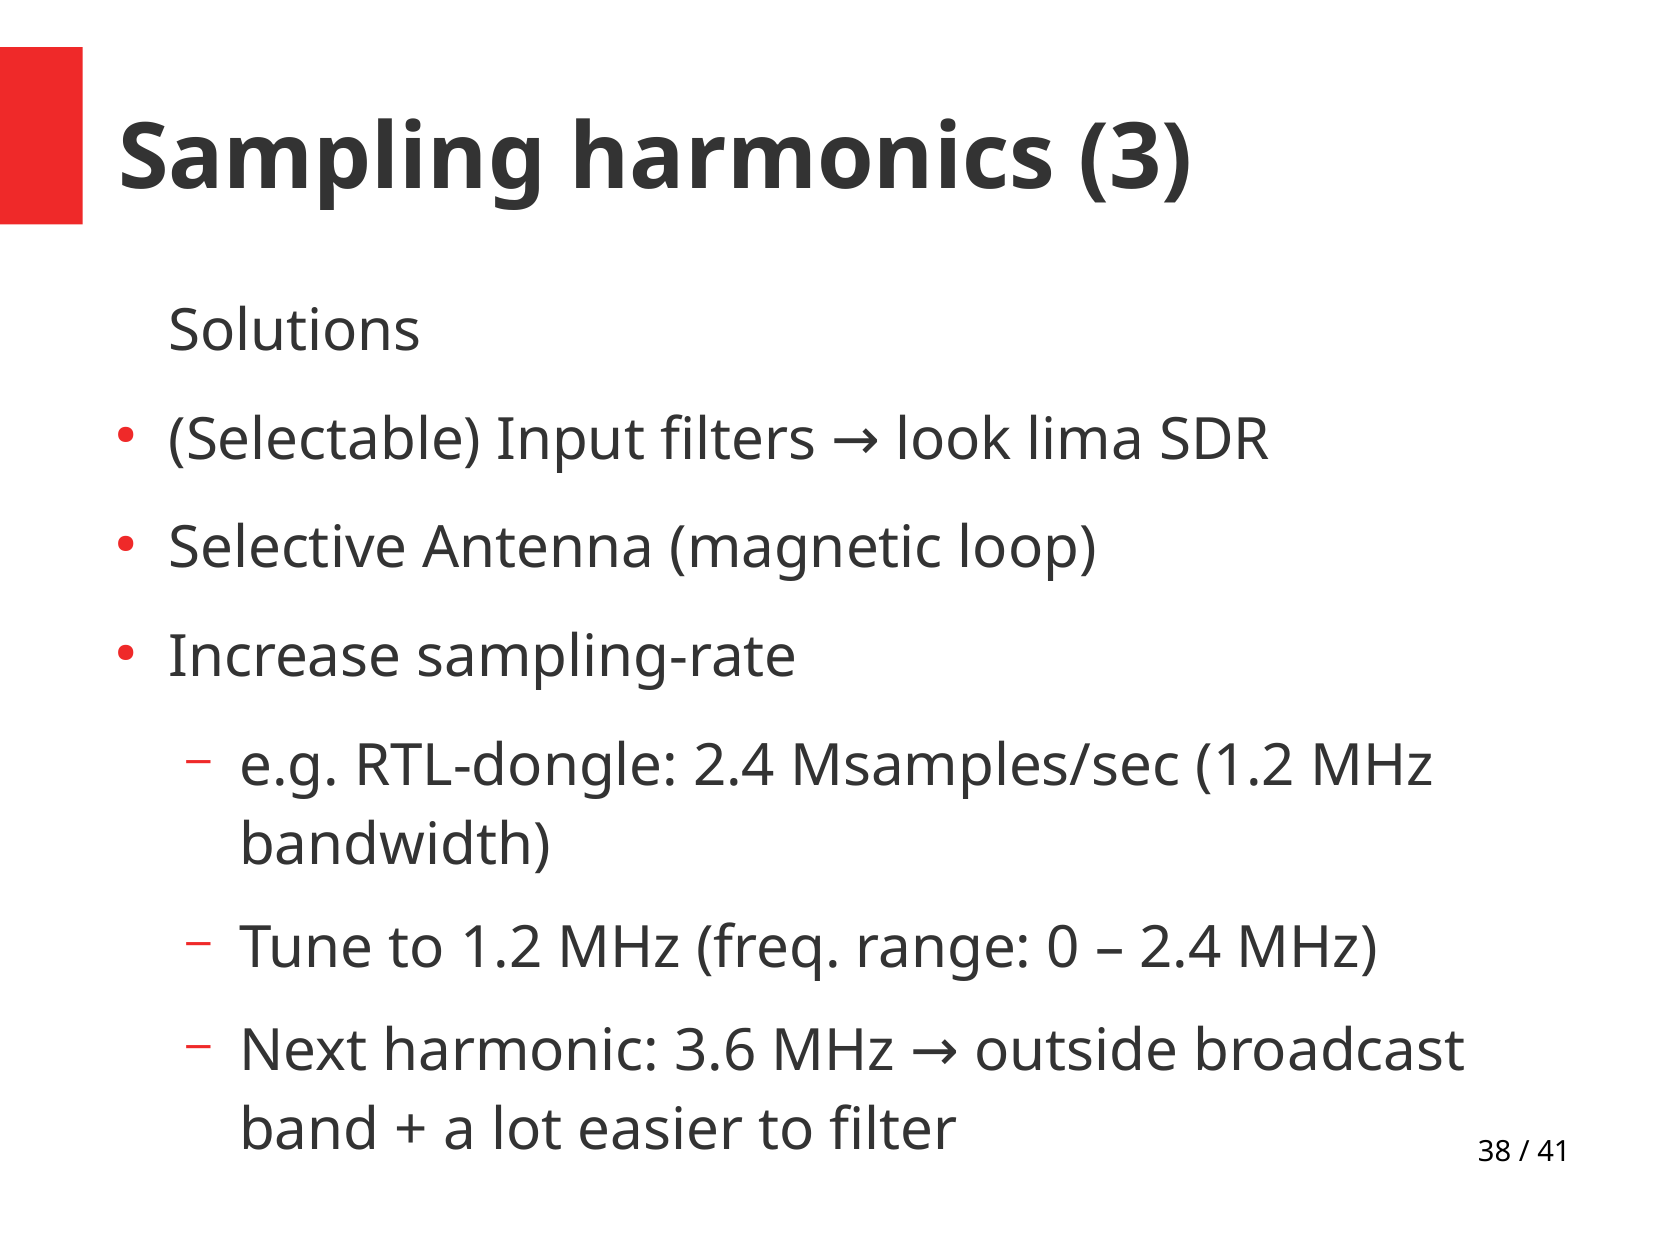

# Sampling harmonics (3)
Solutions
(Selectable) Input filters → look lima SDR
Selective Antenna (magnetic loop)
Increase sampling-rate
e.g. RTL-dongle: 2.4 Msamples/sec (1.2 MHz bandwidth)
Tune to 1.2 MHz (freq. range: 0 – 2.4 MHz)
Next harmonic: 3.6 MHz → outside broadcast band + a lot easier to filter
38